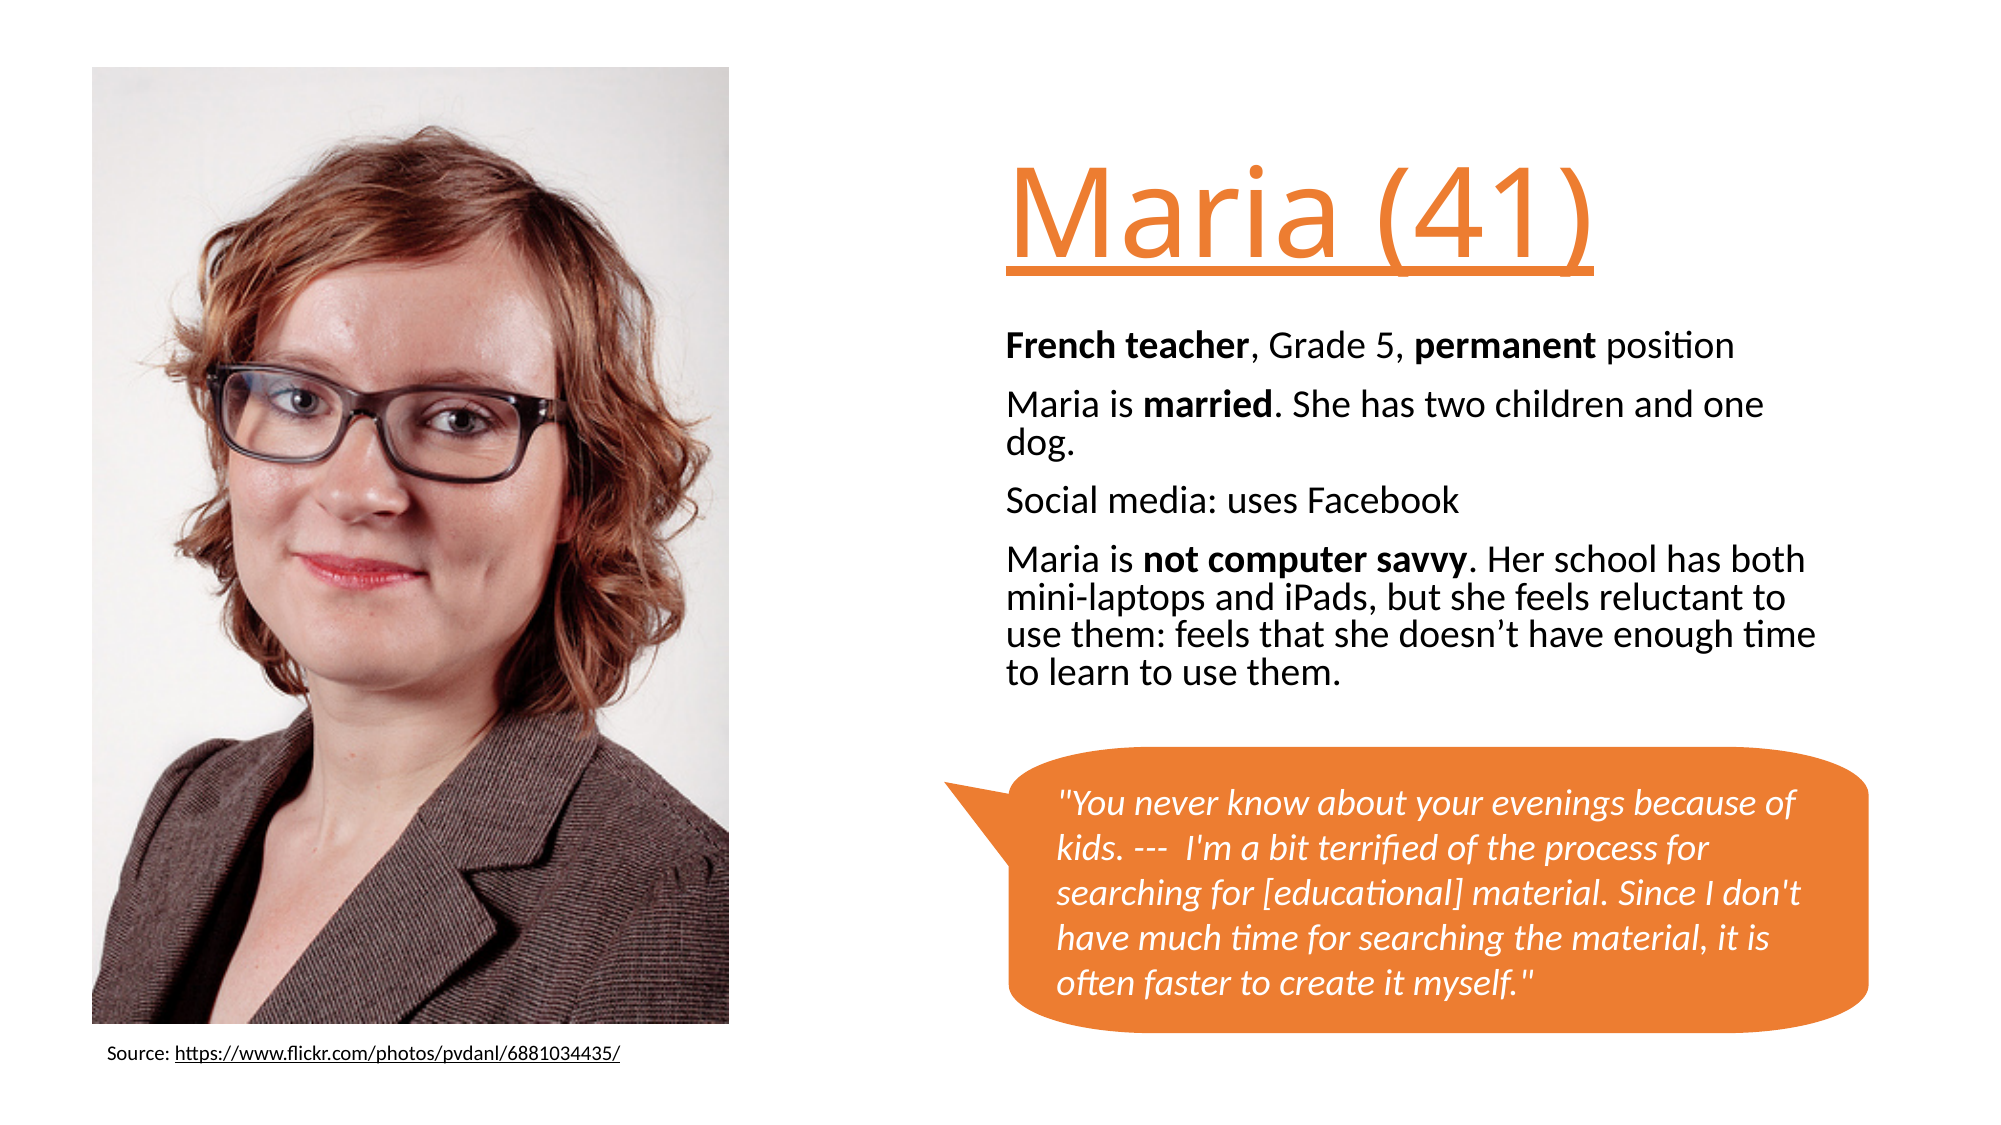

# Maria (41)
French teacher, Grade 5, permanent position
Maria is married. She has two children and one dog.
Social media: uses Facebook
Maria is not computer savvy. Her school has both mini-laptops and iPads, but she feels reluctant to use them: feels that she doesn’t have enough time to learn to use them.
"You never know about your evenings because of kids. --- I'm a bit terrified of the process for searching for [educational] material. Since I don't have much time for searching the material, it is often faster to create it myself."
Source: https://www.flickr.com/photos/pvdanl/6881034435/